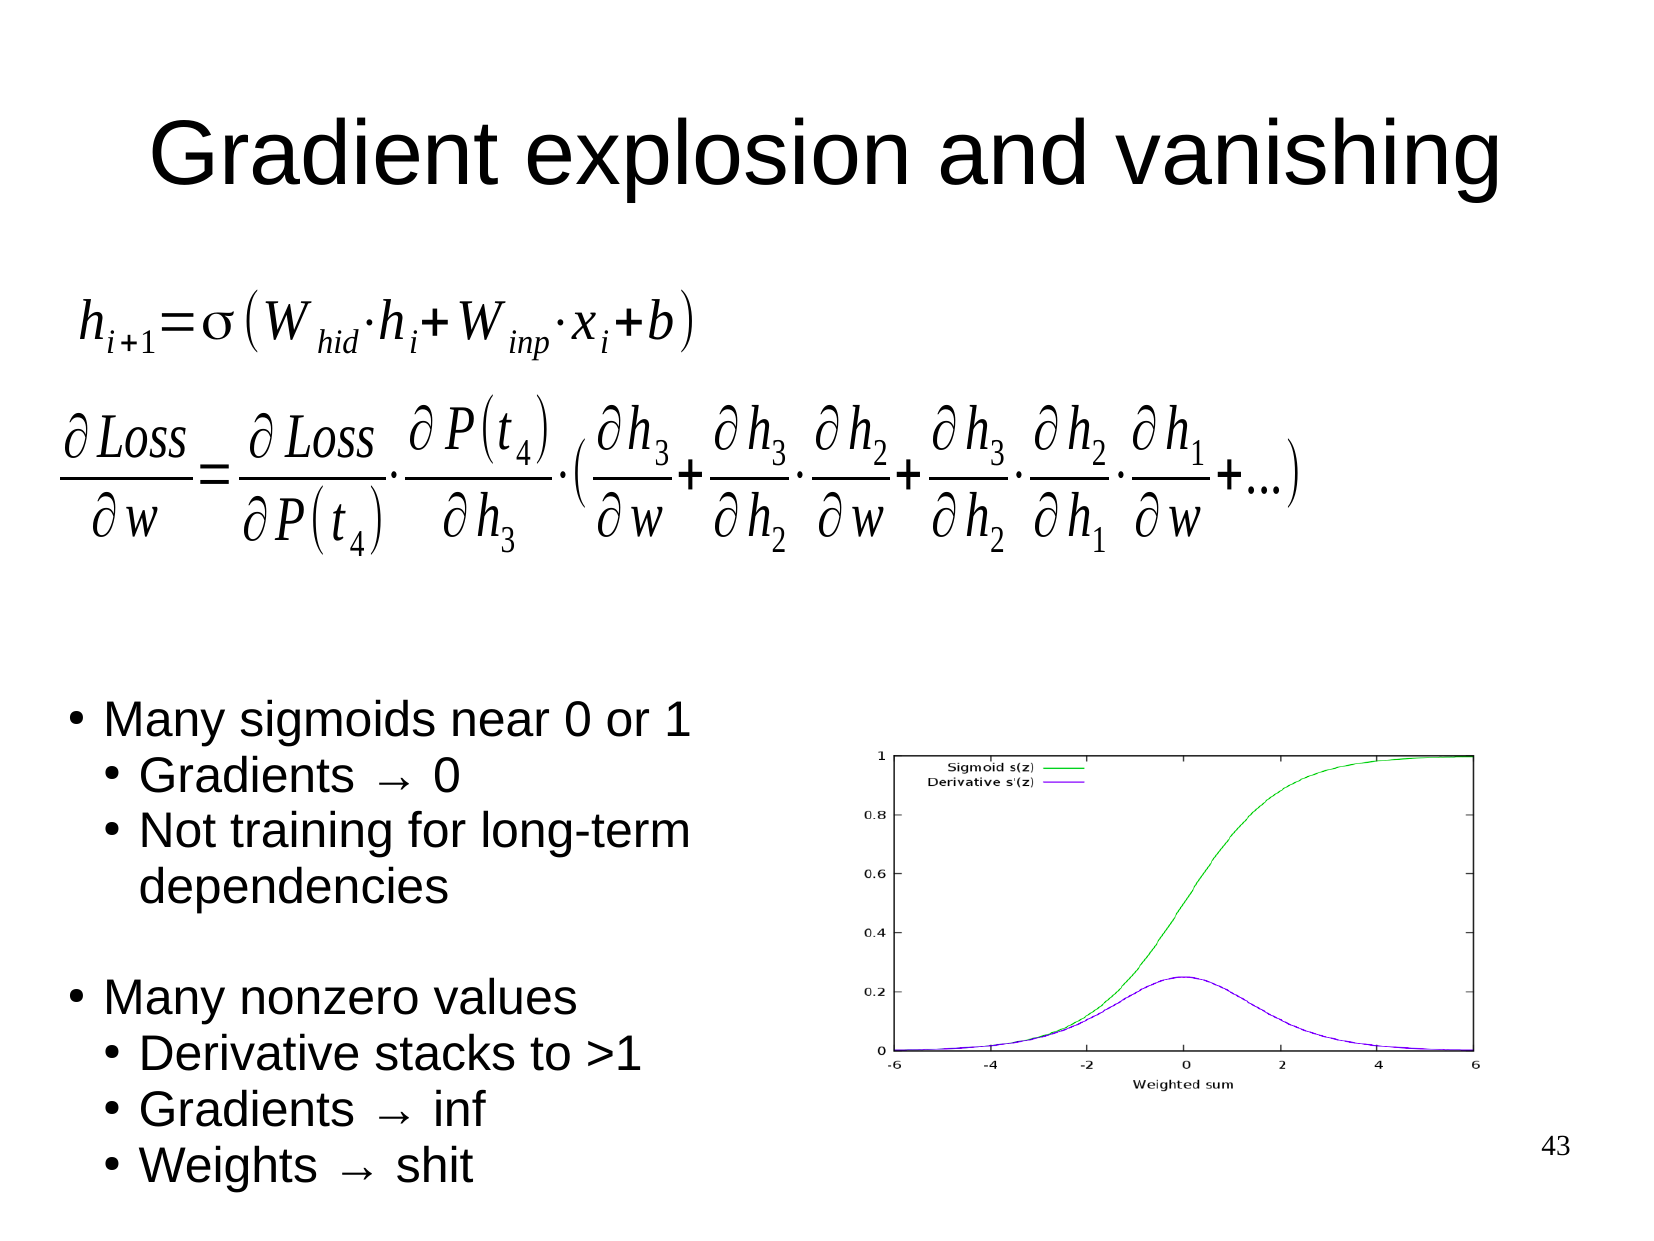

# Gradient explosion and vanishing
Many sigmoids near 0 or 1
Gradients → 0
Not training for long-term dependencies
Many nonzero values
Derivative stacks to >1
Gradients → inf
Weights → shit
43